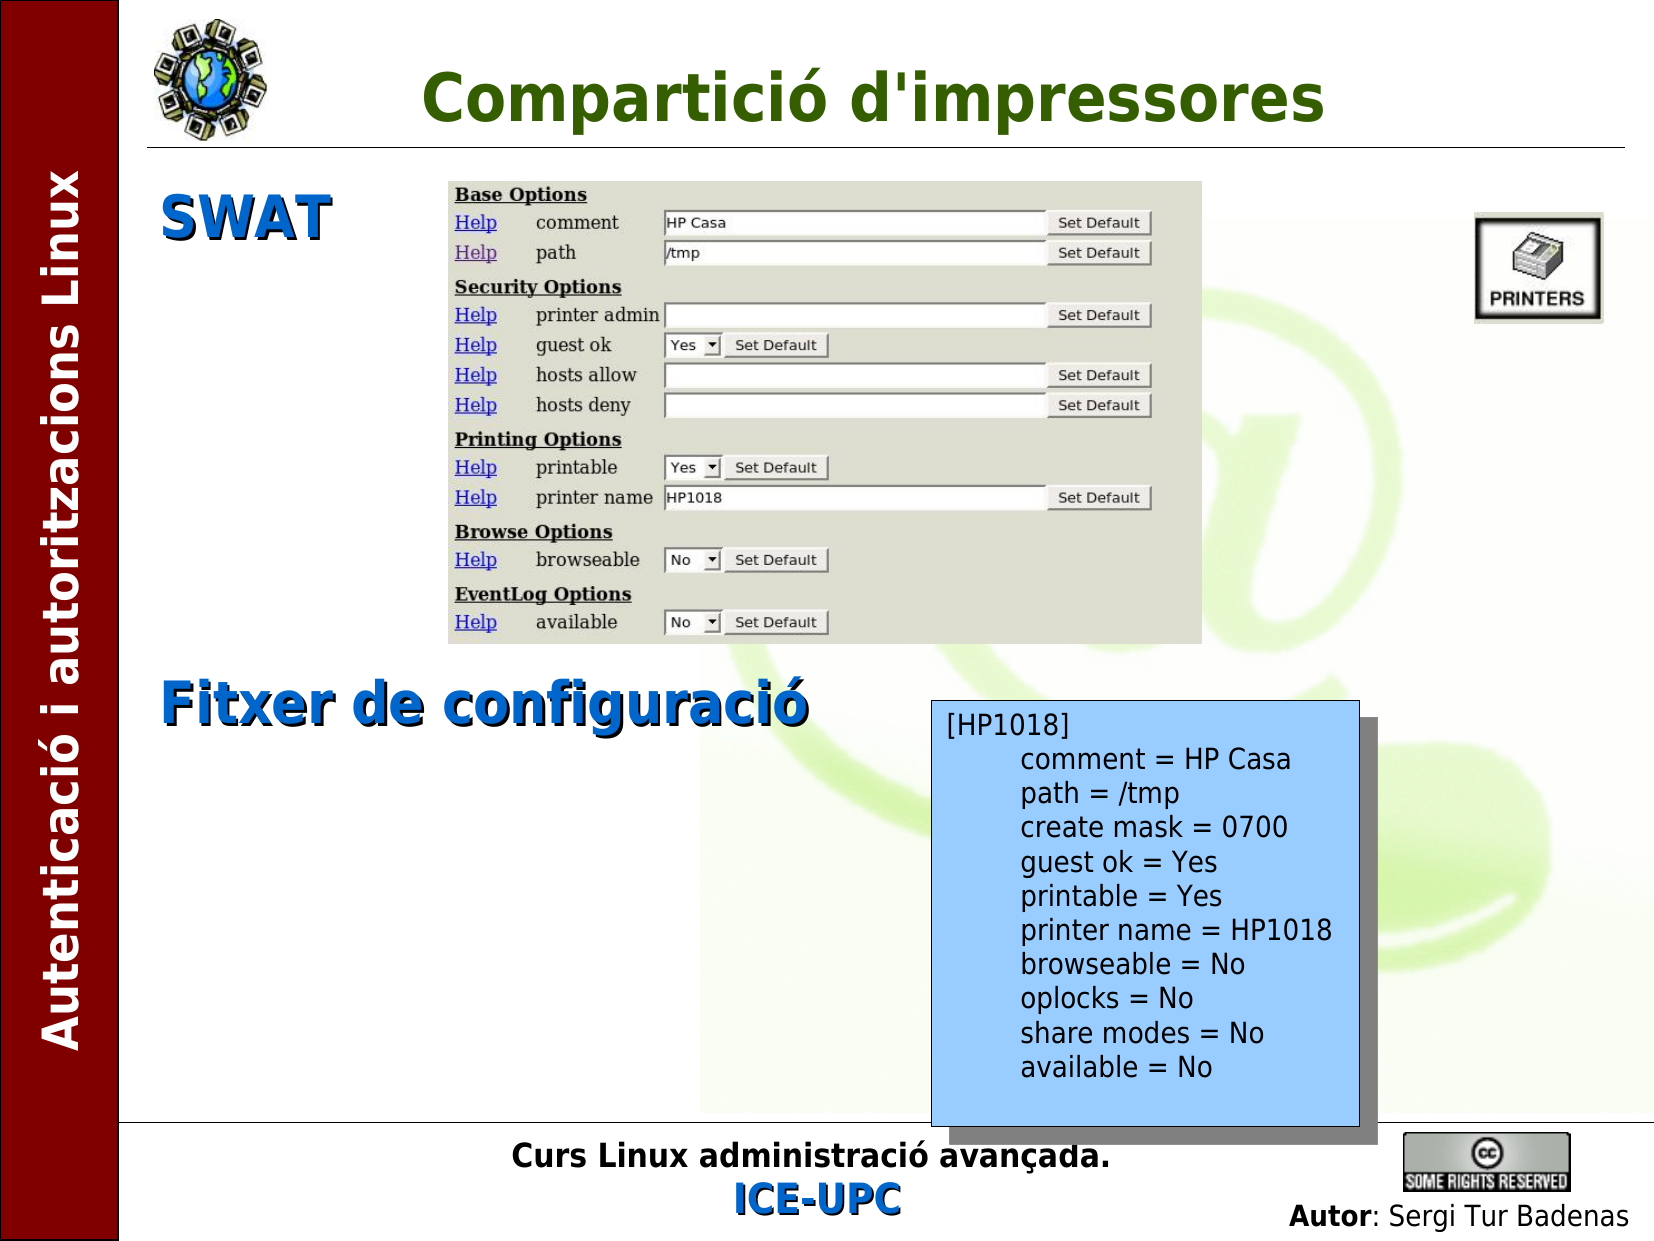

# Compartició d'impressores
SWAT
Fitxer de configuració
[HP1018]
	comment = HP Casa
	path = /tmp
	create mask = 0700
	guest ok = Yes
	printable = Yes
	printer name = HP1018
	browseable = No
	oplocks = No
	share modes = No
	available = No